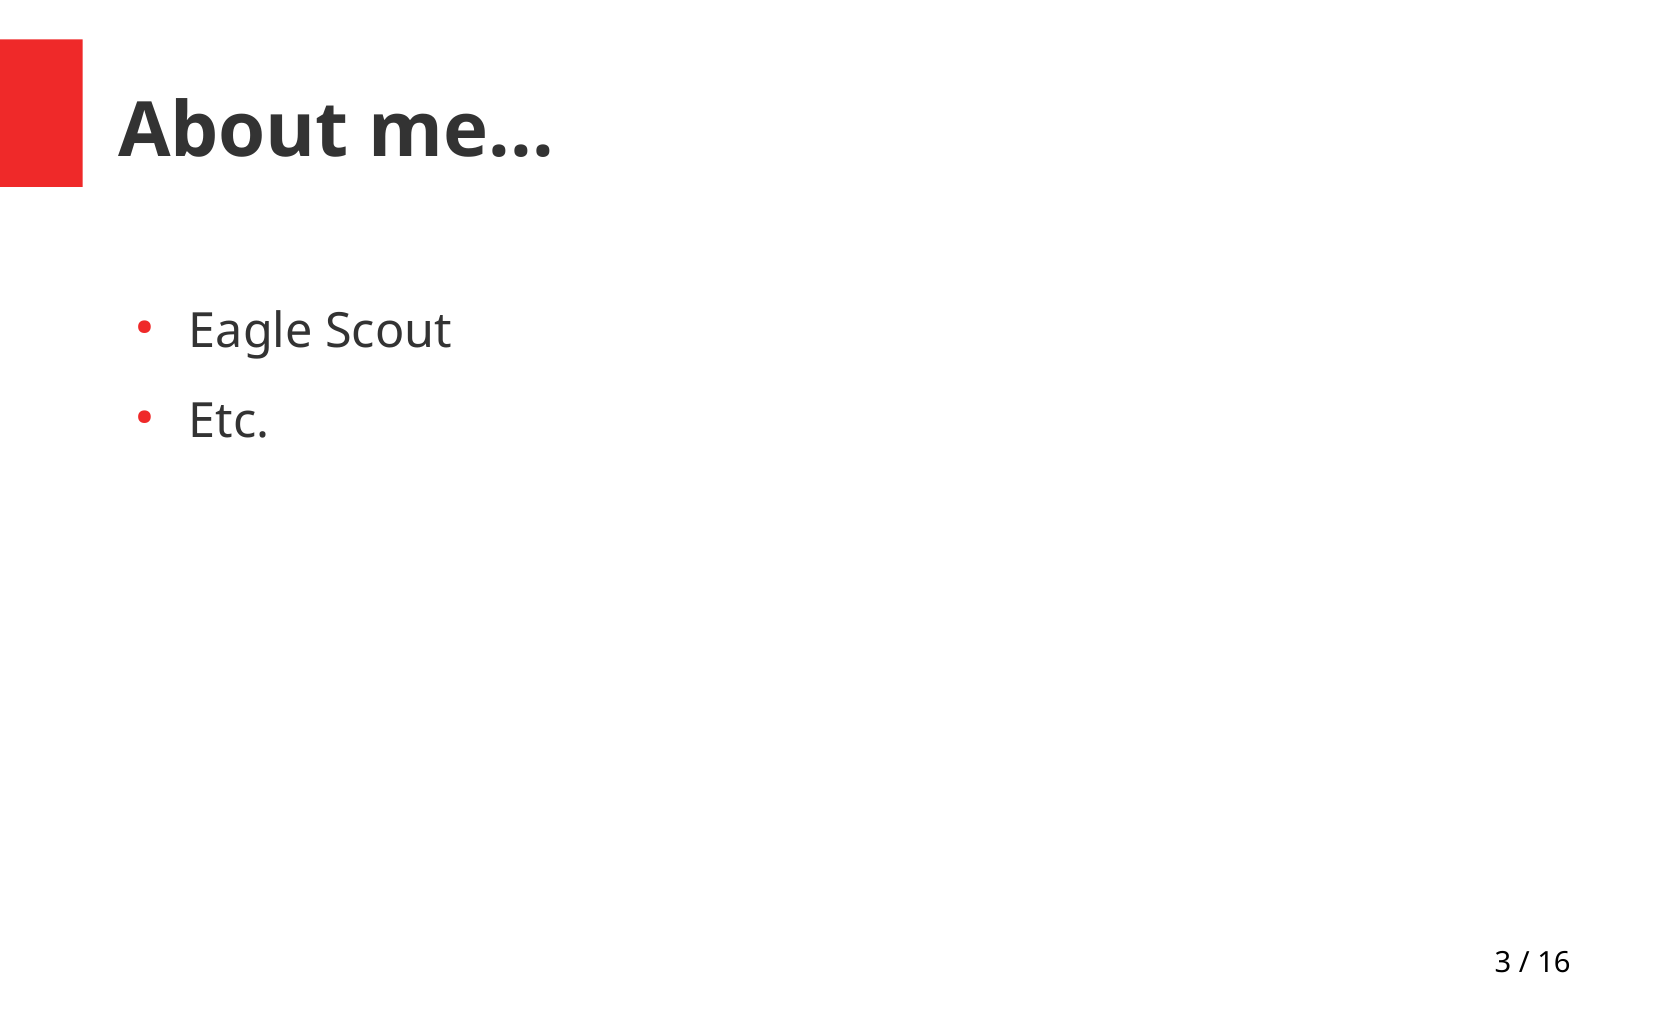

# About me...
Eagle Scout
Etc.
3